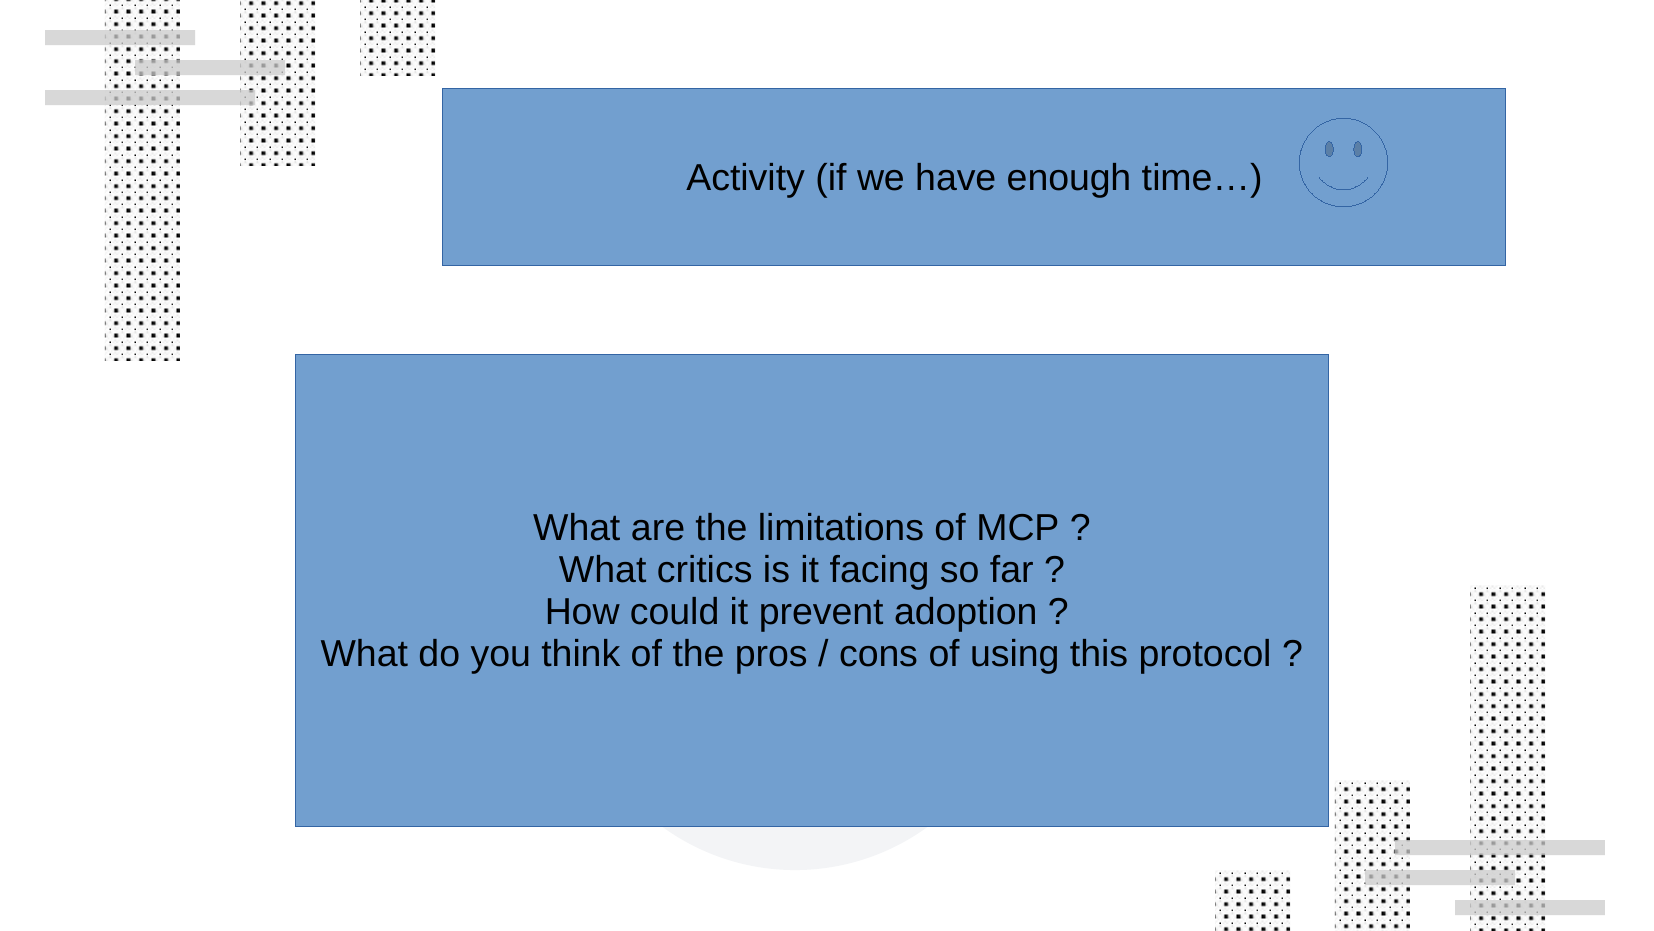

Activity (if we have enough time…)
What are the limitations of MCP ?
What critics is it facing so far ?
How could it prevent adoption ?
What do you think of the pros / cons of using this protocol ?